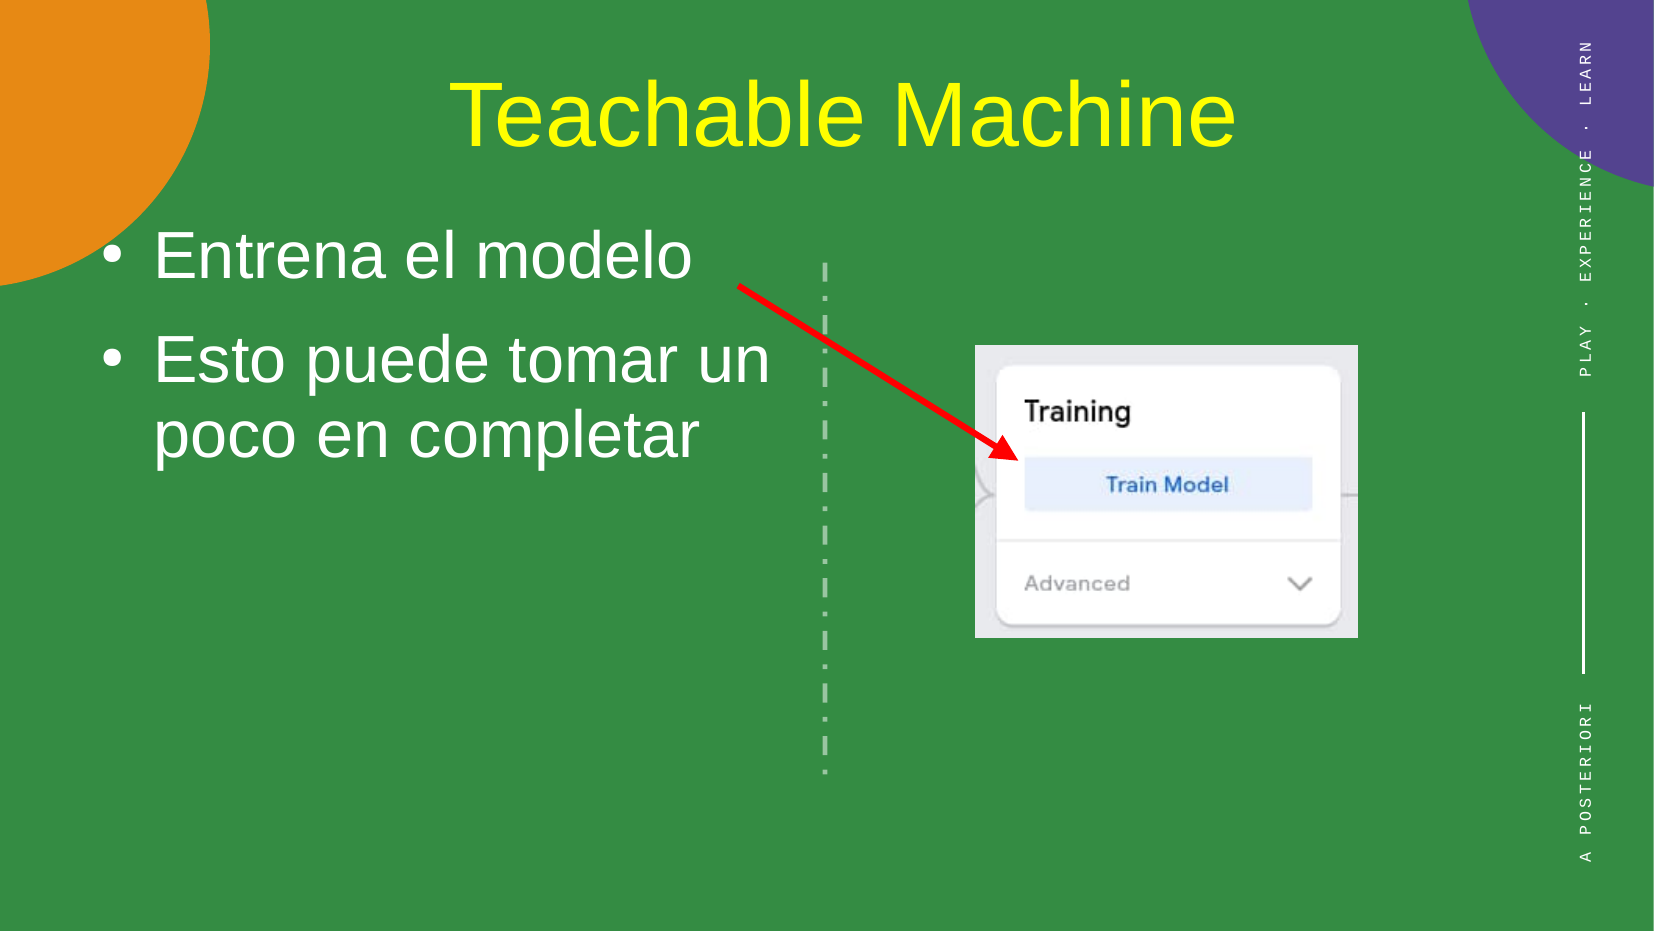

# Teachable Machine
Entrena el modelo
Esto puede tomar un poco en completar